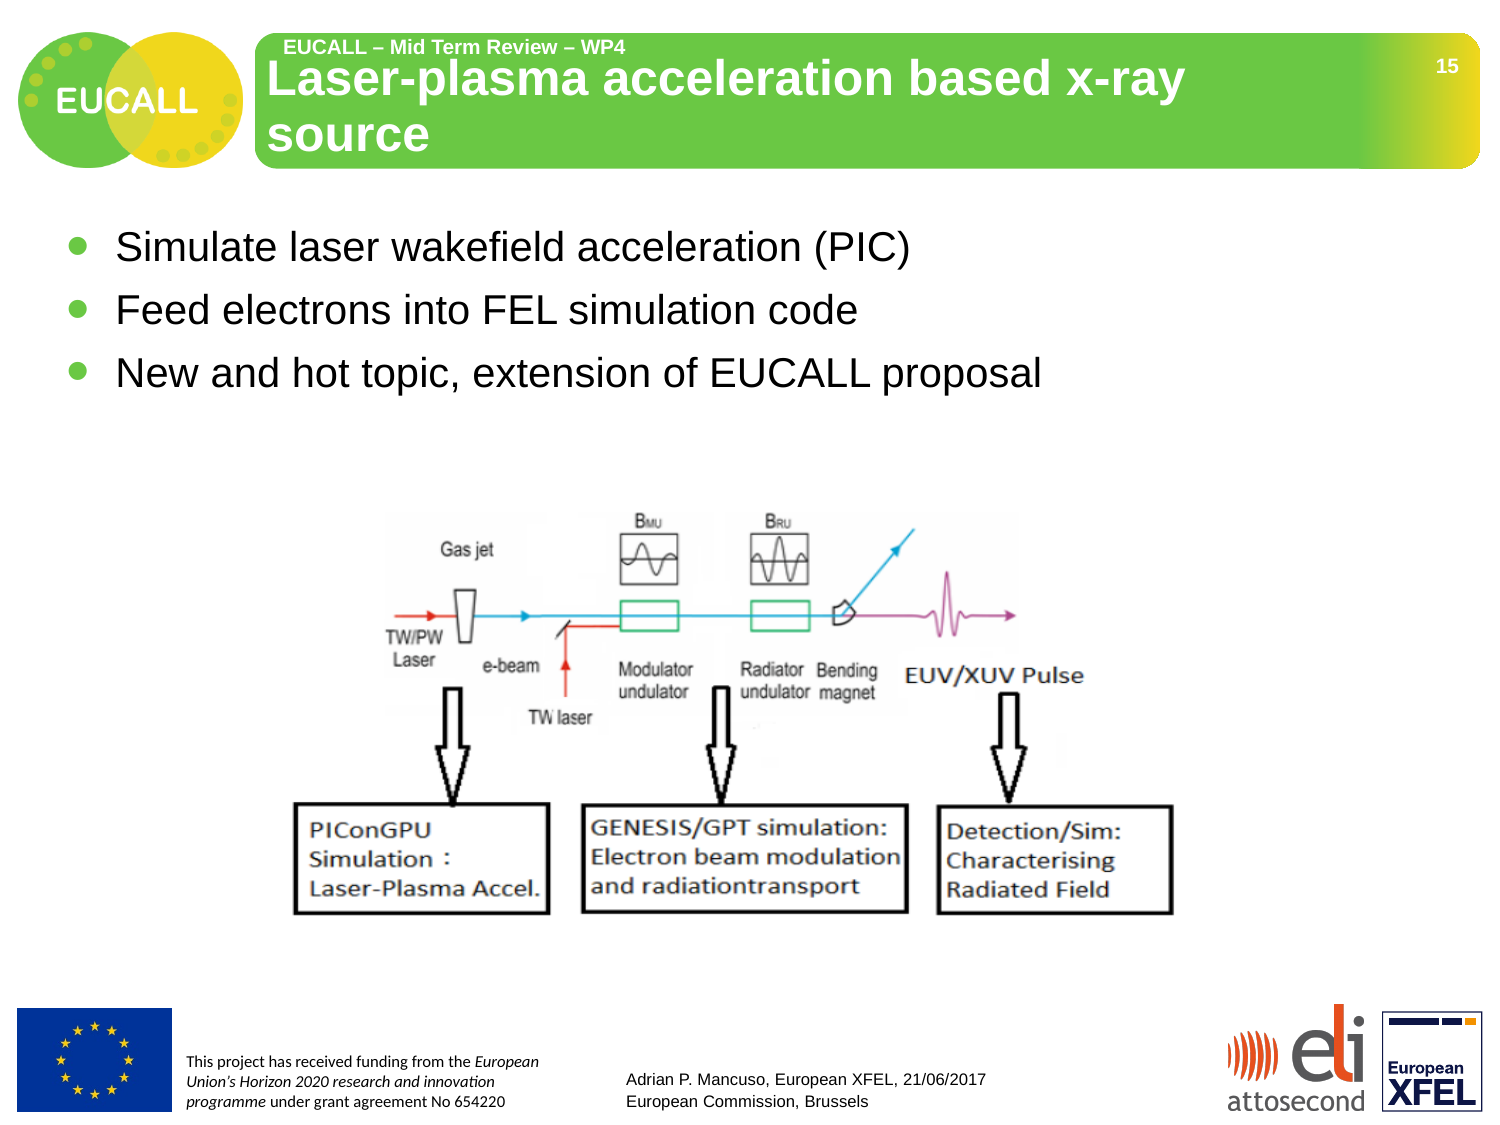

# Laser-plasma acceleration based x-ray source
Simulate laser wakefield acceleration (PIC)
Feed electrons into FEL simulation code
New and hot topic, extension of EUCALL proposal